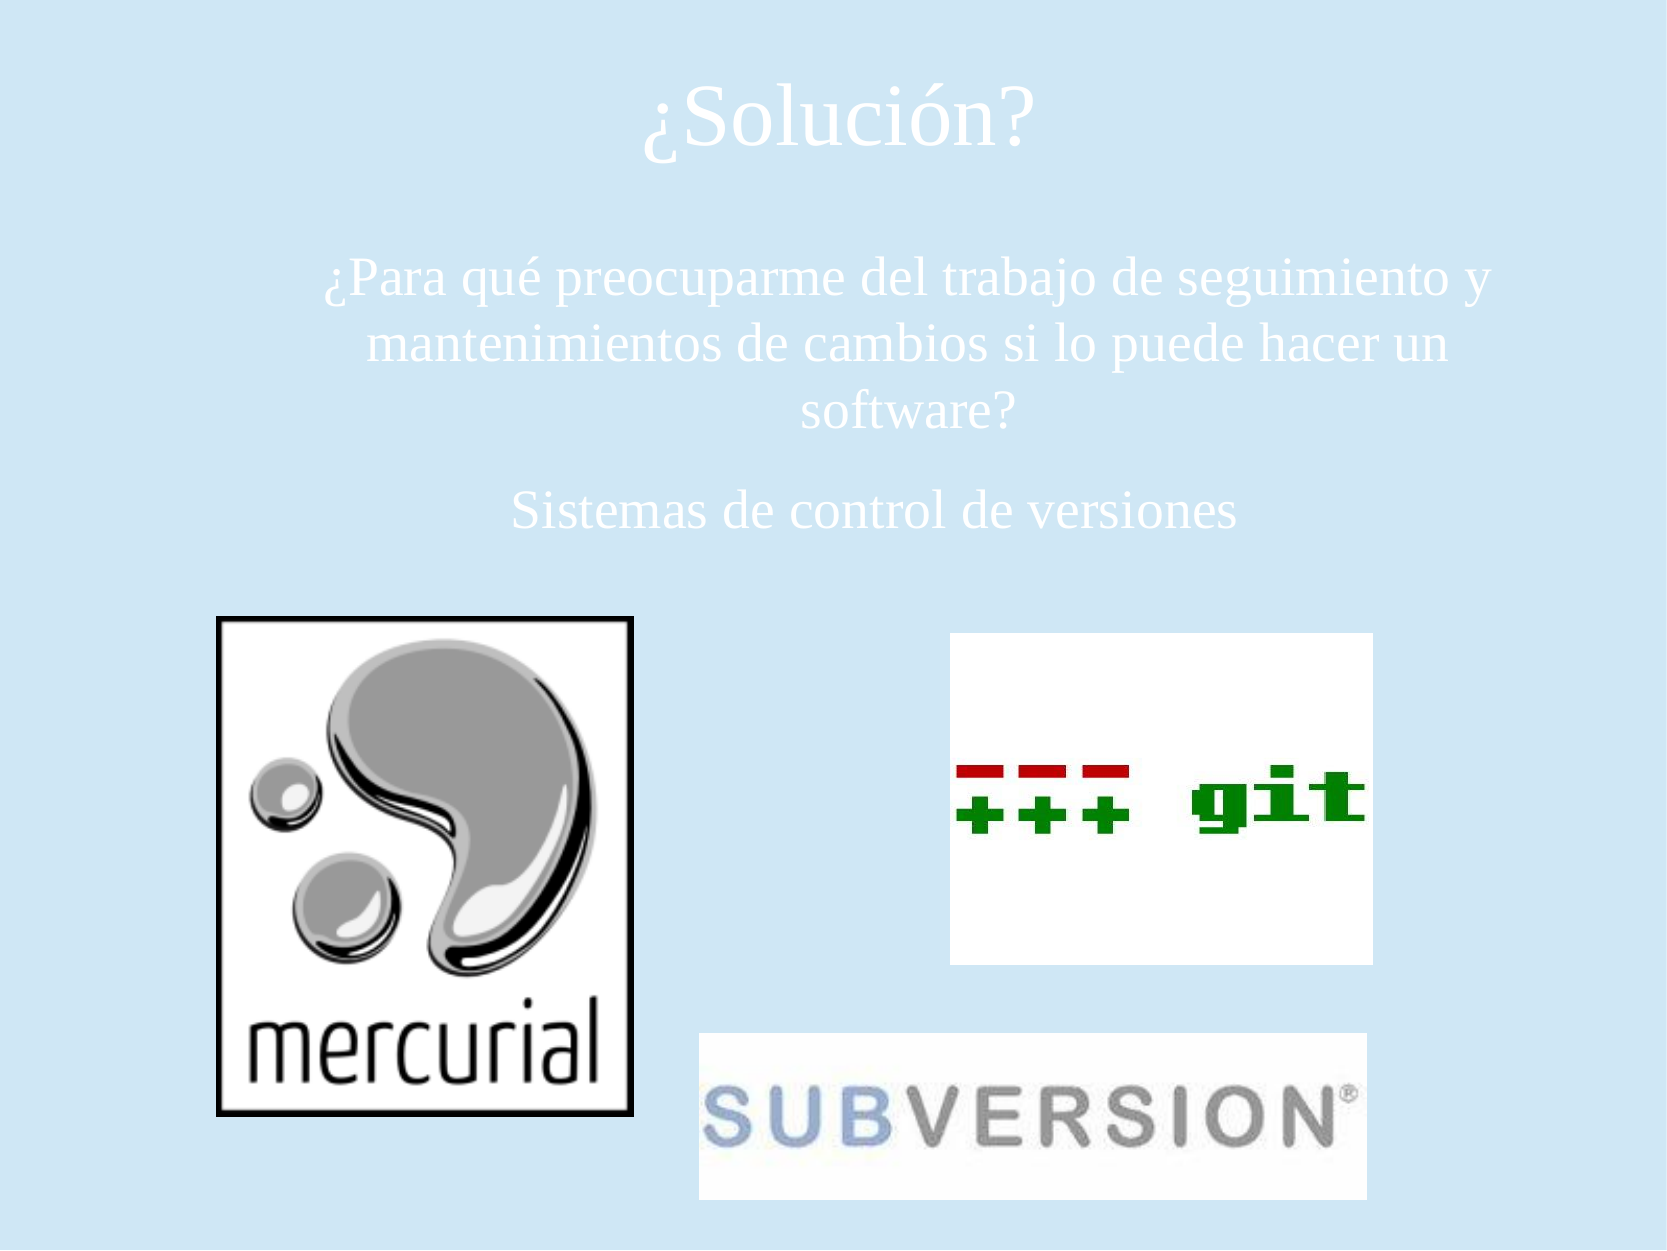

# ¿Solución?
¿Para qué preocuparme del trabajo de seguimiento y mantenimientos de cambios si lo puede hacer un software?
Sistemas de control de versiones